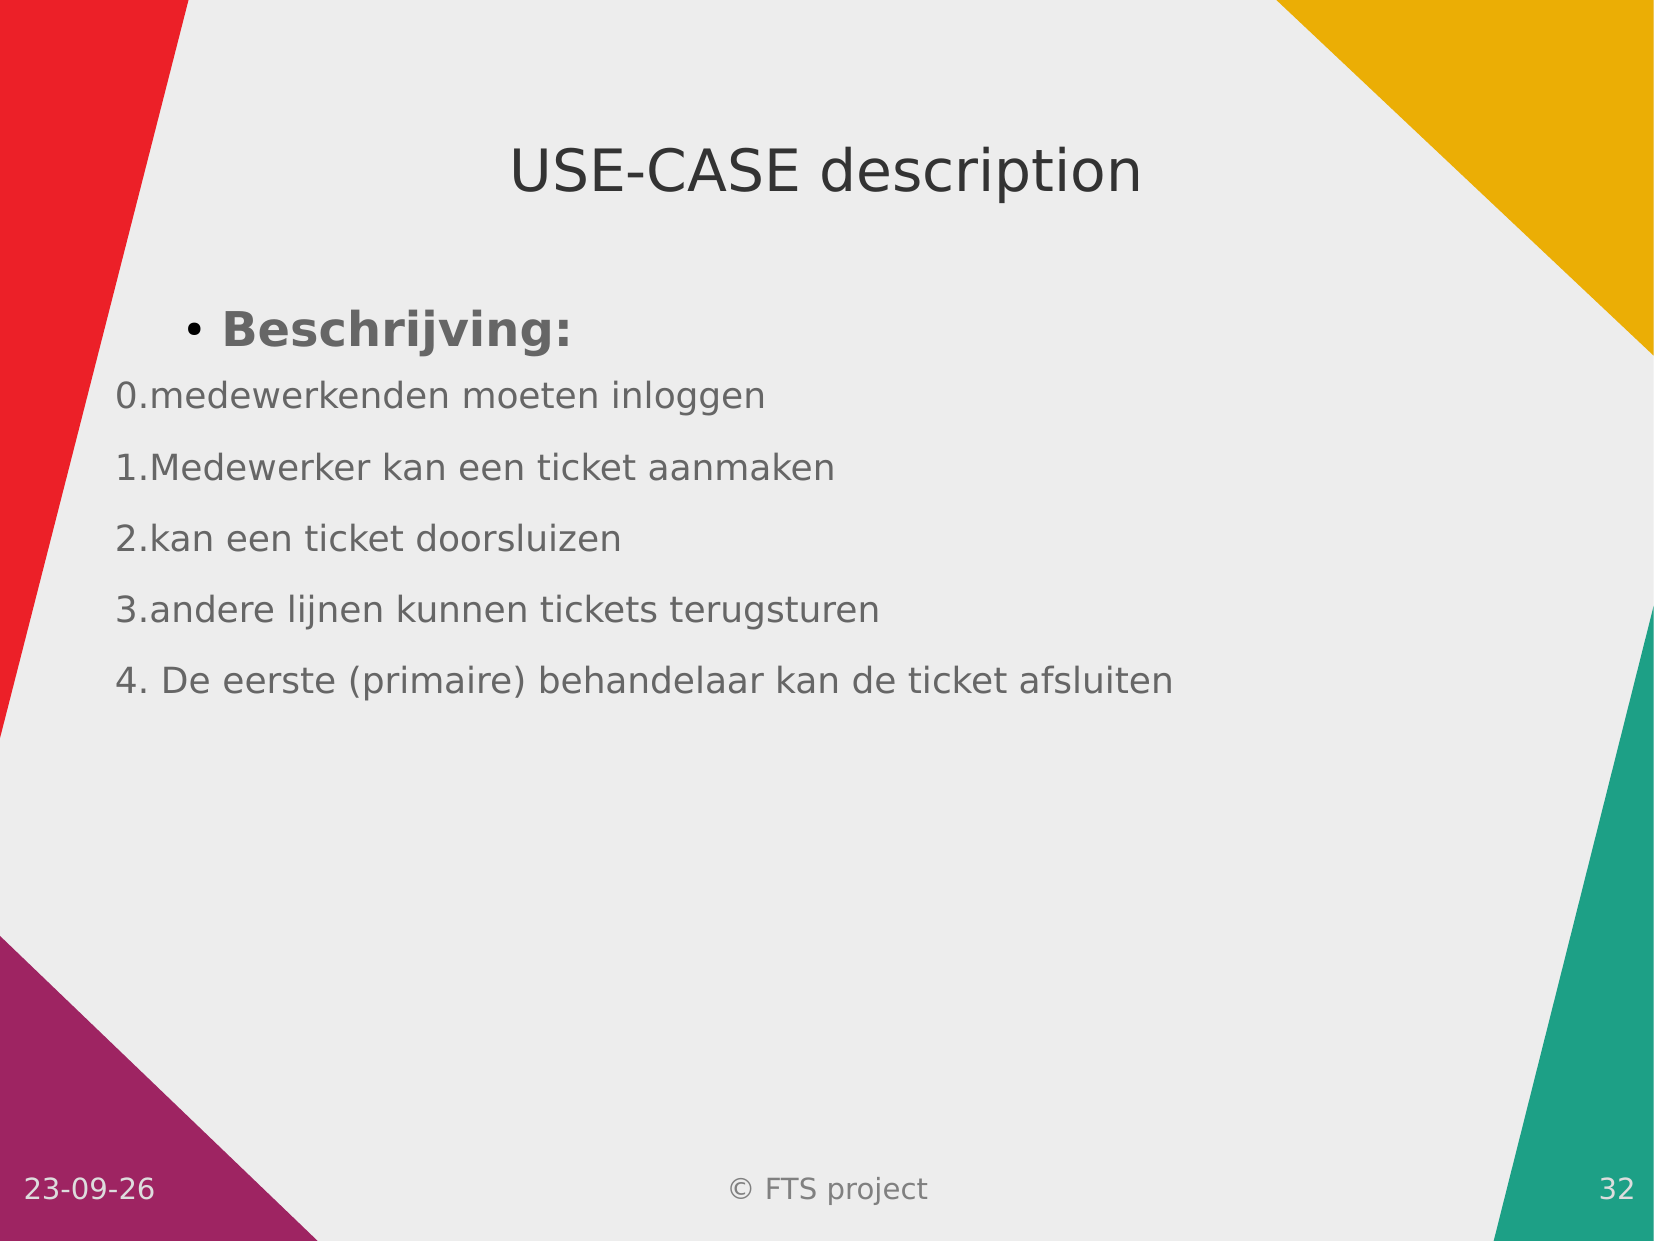

# USE-CASE description
Beschrijving:
0.medewerkenden moeten inloggen
1.Medewerker kan een ticket aanmaken
2.kan een ticket doorsluizen
3.andere lijnen kunnen tickets terugsturen
4. De eerste (primaire) behandelaar kan de ticket afsluiten
© FTS project
32